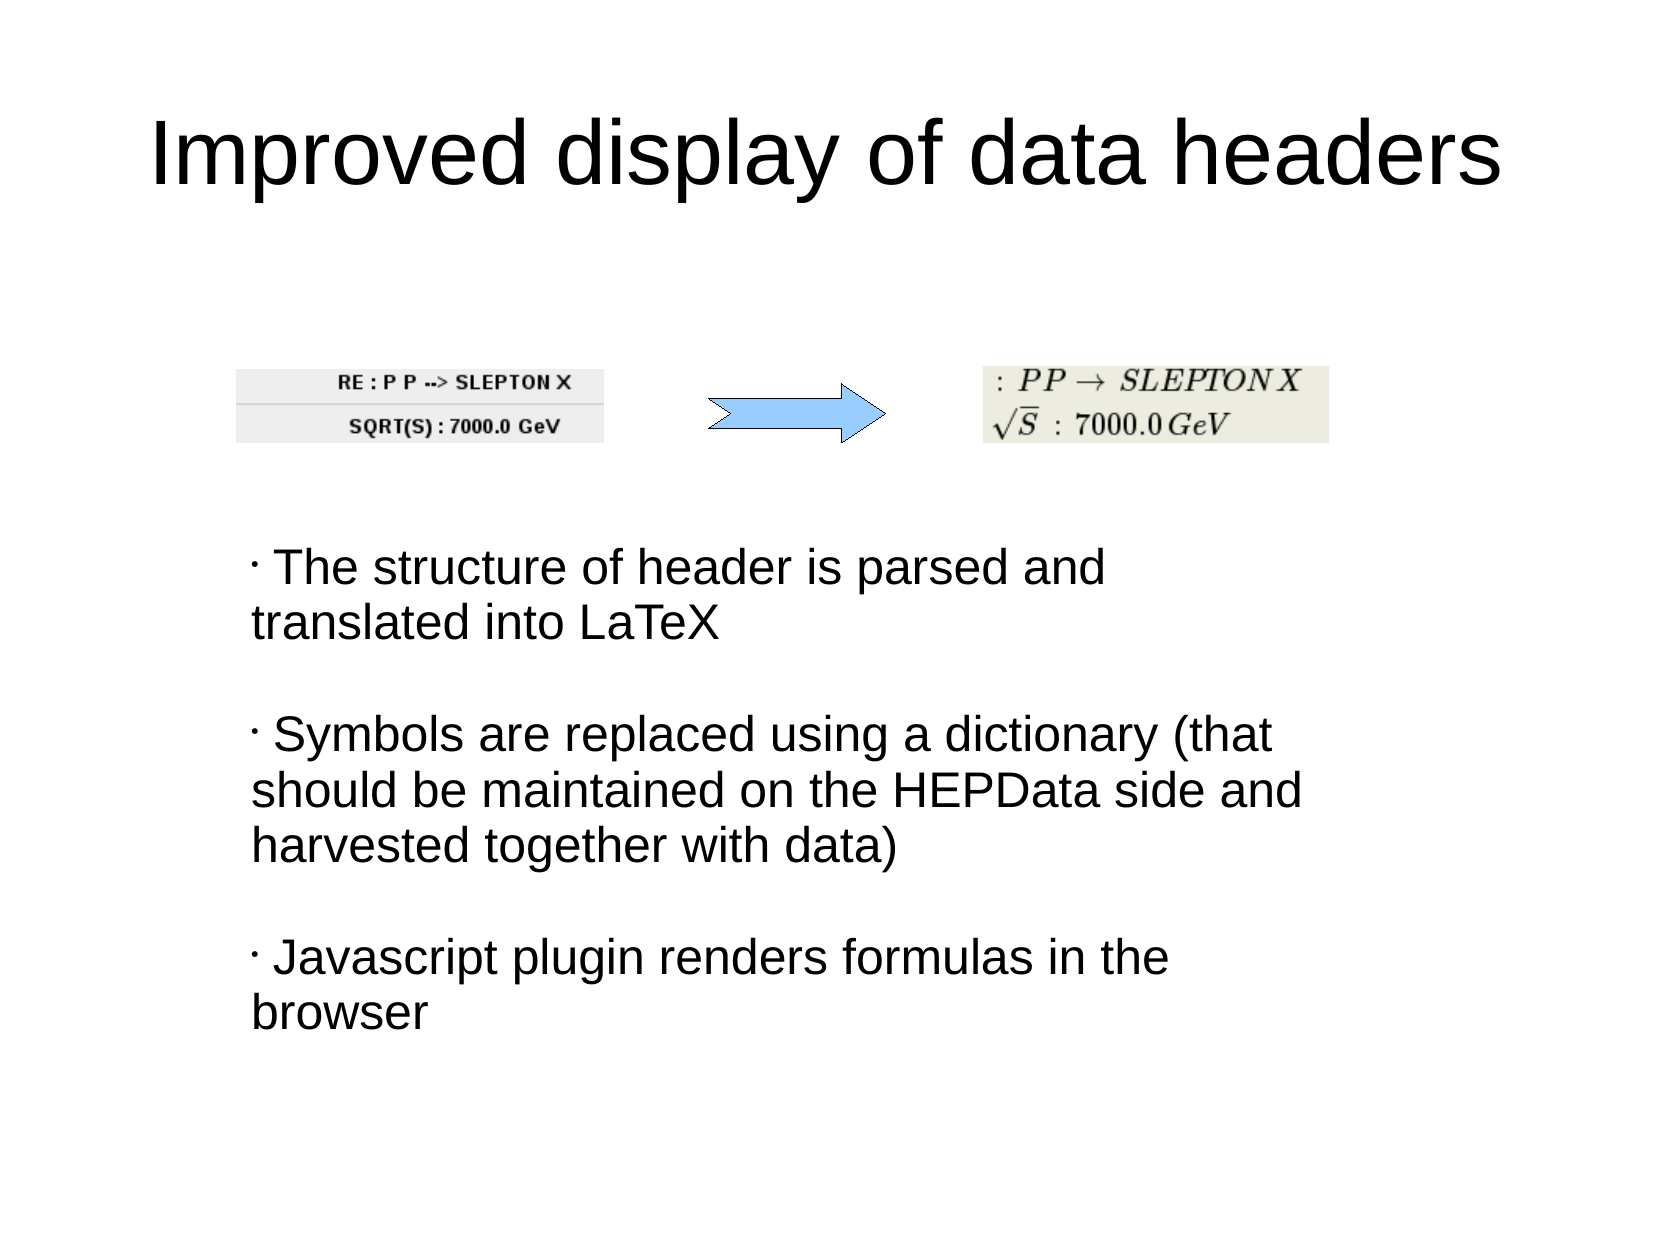

# Improved display of data headers
 The structure of header is parsed and translated into LaTeX
 Symbols are replaced using a dictionary (that should be maintained on the HEPData side and harvested together with data)
 Javascript plugin renders formulas in the browser